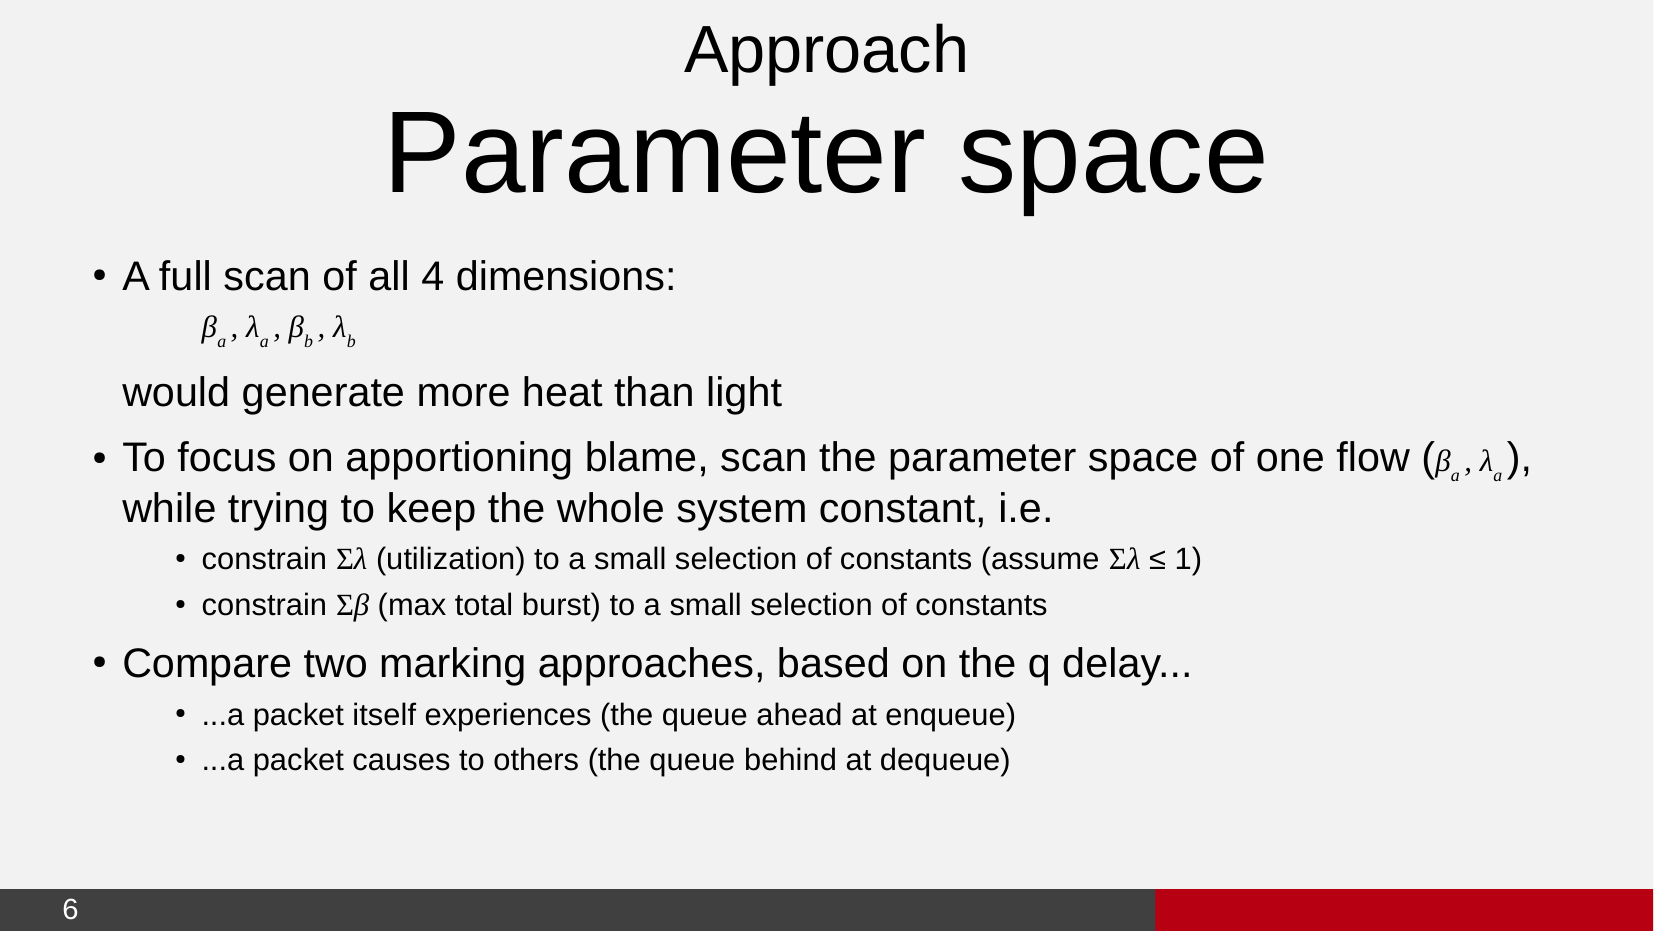

# Approach Parameter space
A full scan of all 4 dimensions:
βa , λa , βb , λb
would generate more heat than light
To focus on apportioning blame, scan the parameter space of one flow (βa , λa ),
while trying to keep the whole system constant, i.e.
constrain Σλ (utilization) to a small selection of constants (assume Σλ ≤ 1)
constrain Σβ (max total burst) to a small selection of constants
Compare two marking approaches, based on the q delay...
...a packet itself experiences (the queue ahead at enqueue)
...a packet causes to others (the queue behind at dequeue)
6